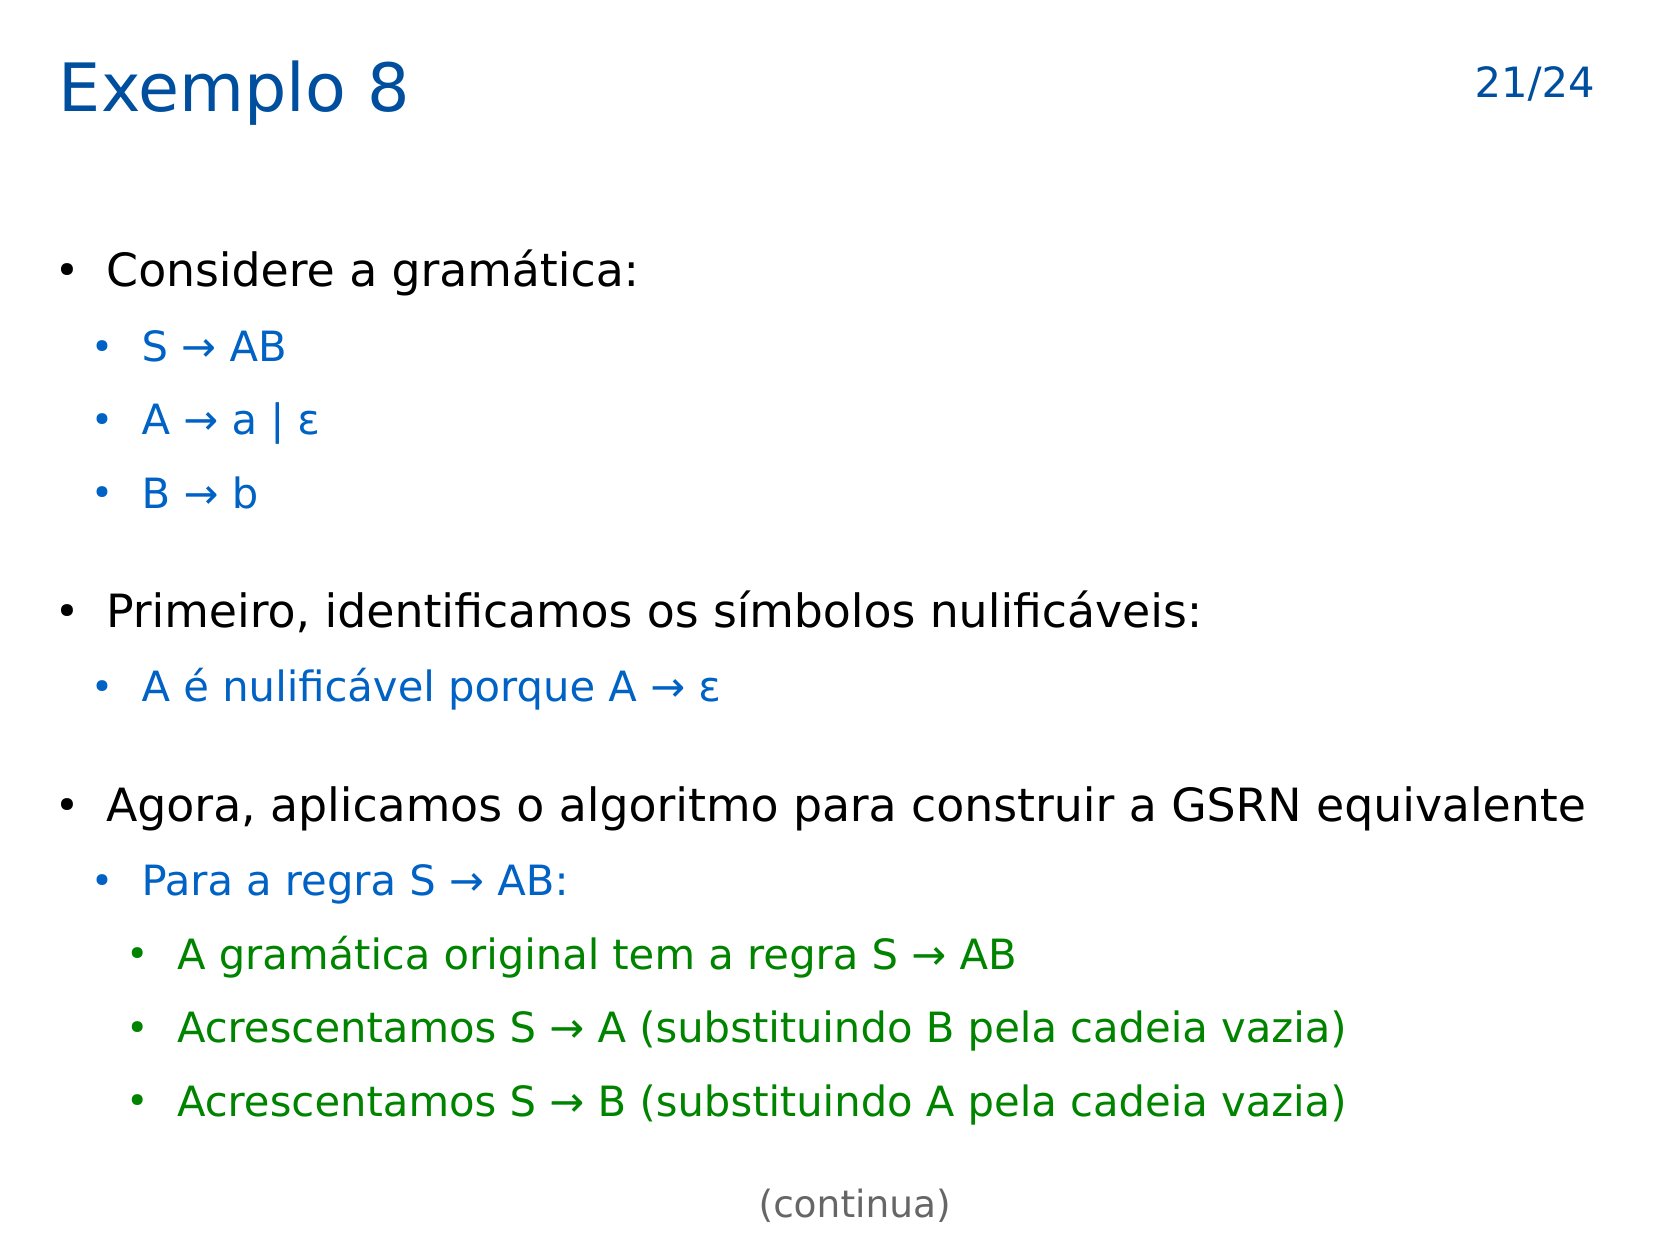

# Exemplo 8
21
Considere a gramática:
S → AB
A → a | ε
B → b
Primeiro, identificamos os símbolos nulificáveis:
A é nulificável porque A → ε
Agora, aplicamos o algoritmo para construir a GSRN equivalente
Para a regra S → AB:
A gramática original tem a regra S → AB
Acrescentamos S → A (substituindo B pela cadeia vazia)
Acrescentamos S → B (substituindo A pela cadeia vazia)
(continua)